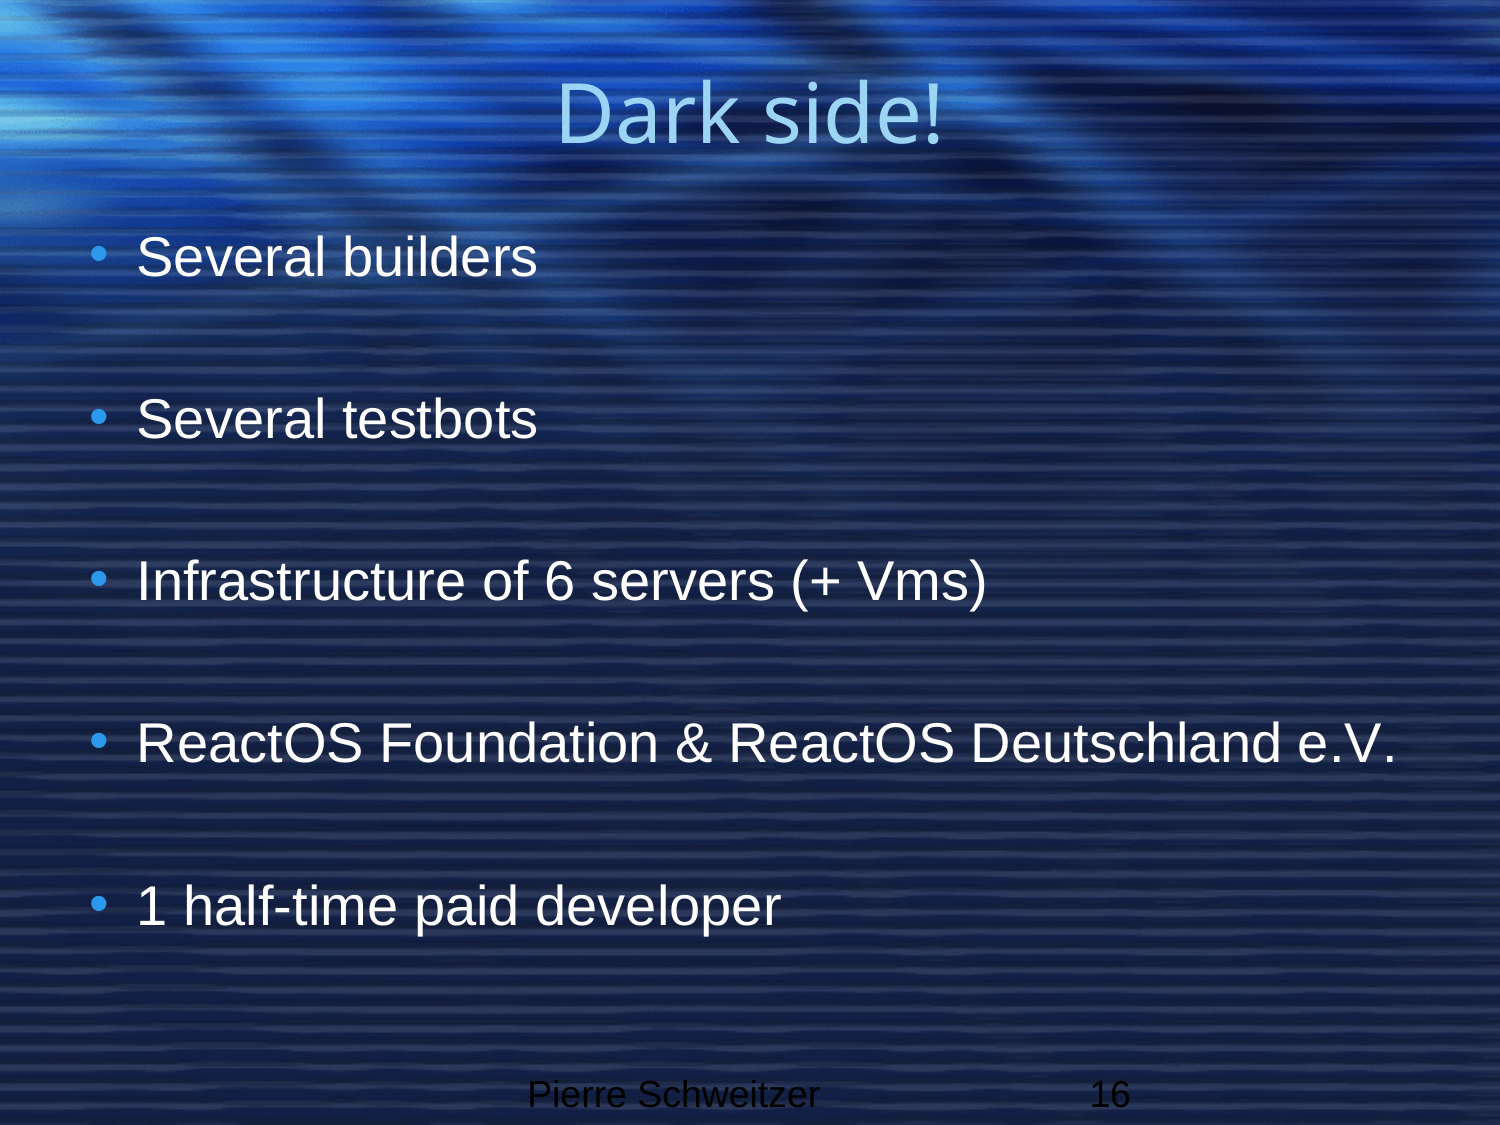

# Dark side!
Several builders
Several testbots
Infrastructure of 6 servers (+ Vms)
ReactOS Foundation & ReactOS Deutschland e.V.
1 half-time paid developer
Pierre Schweitzer
16